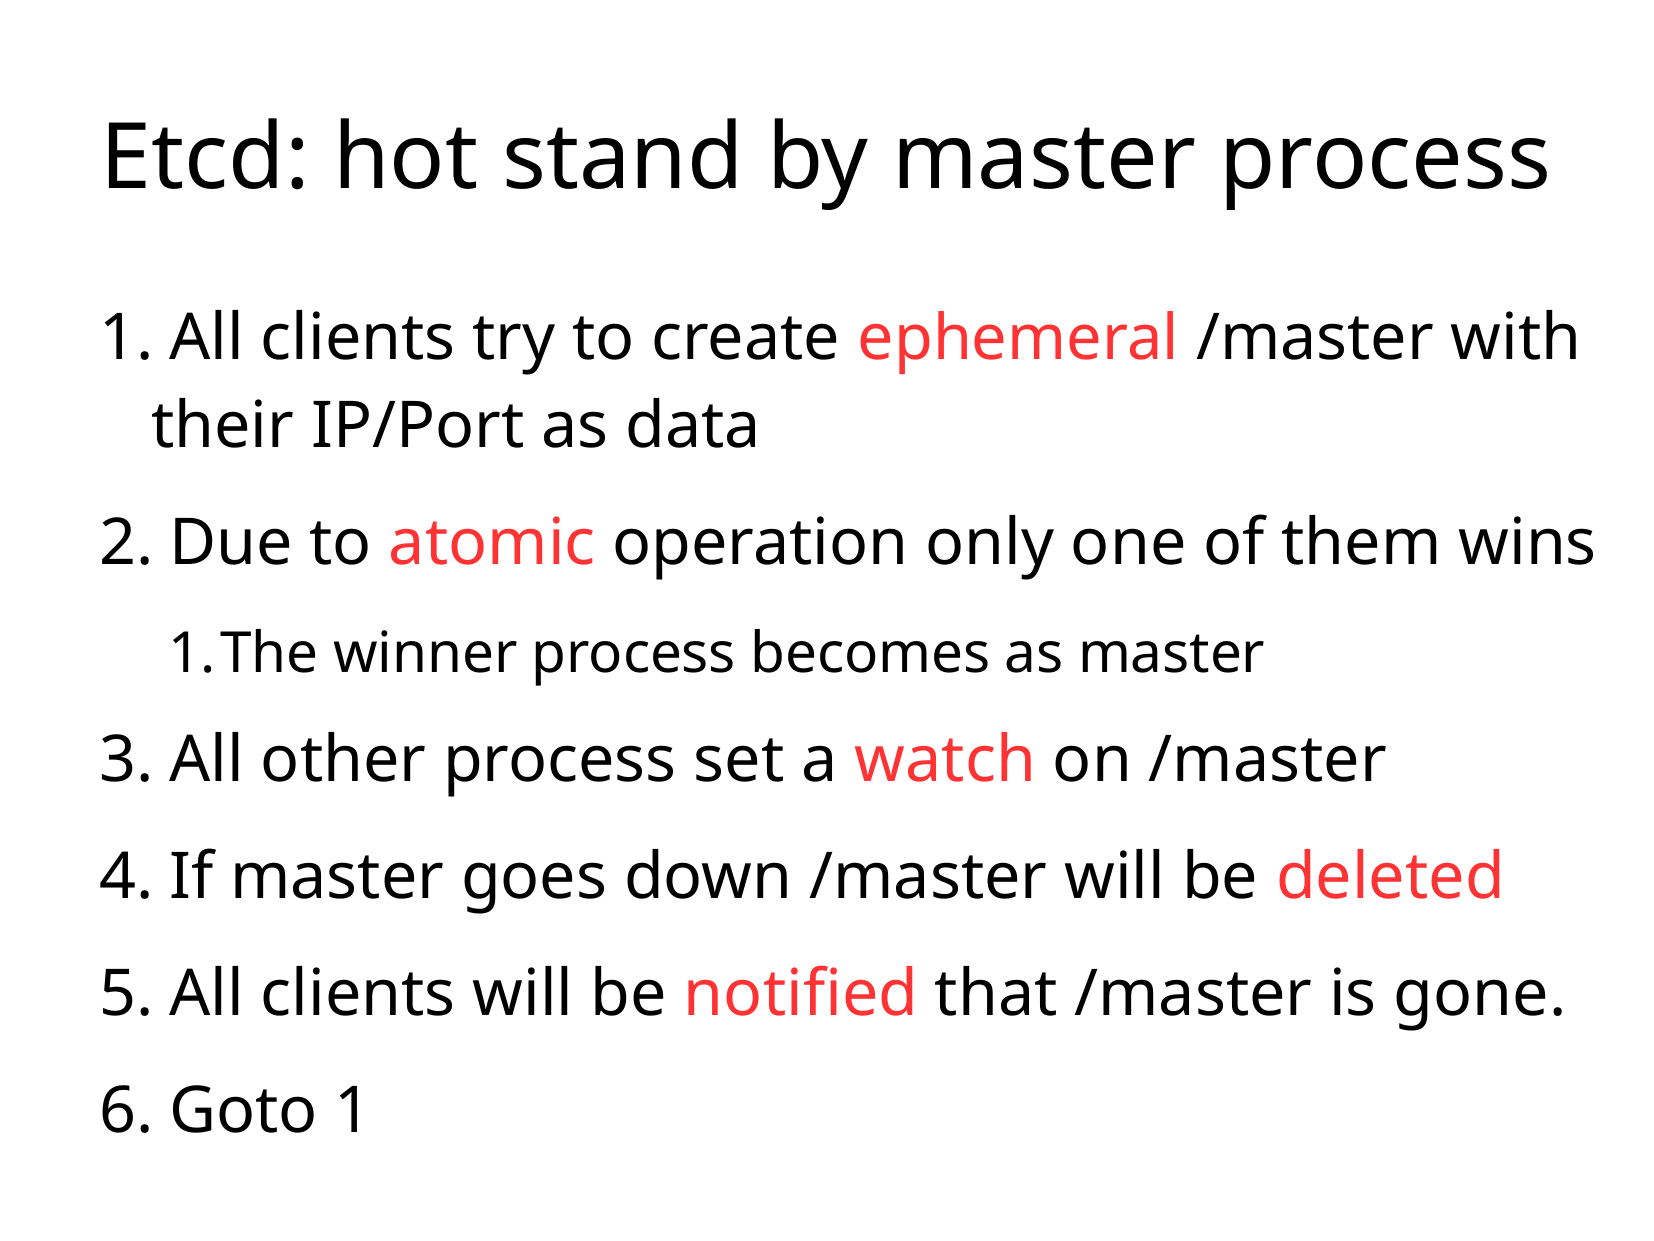

# Etcd: hot stand by master process
 All clients try to create ephemeral /master with their IP/Port as data
 Due to atomic operation only one of them wins
The winner process becomes as master
 All other process set a watch on /master
 If master goes down /master will be deleted
 All clients will be notified that /master is gone.
 Goto 1